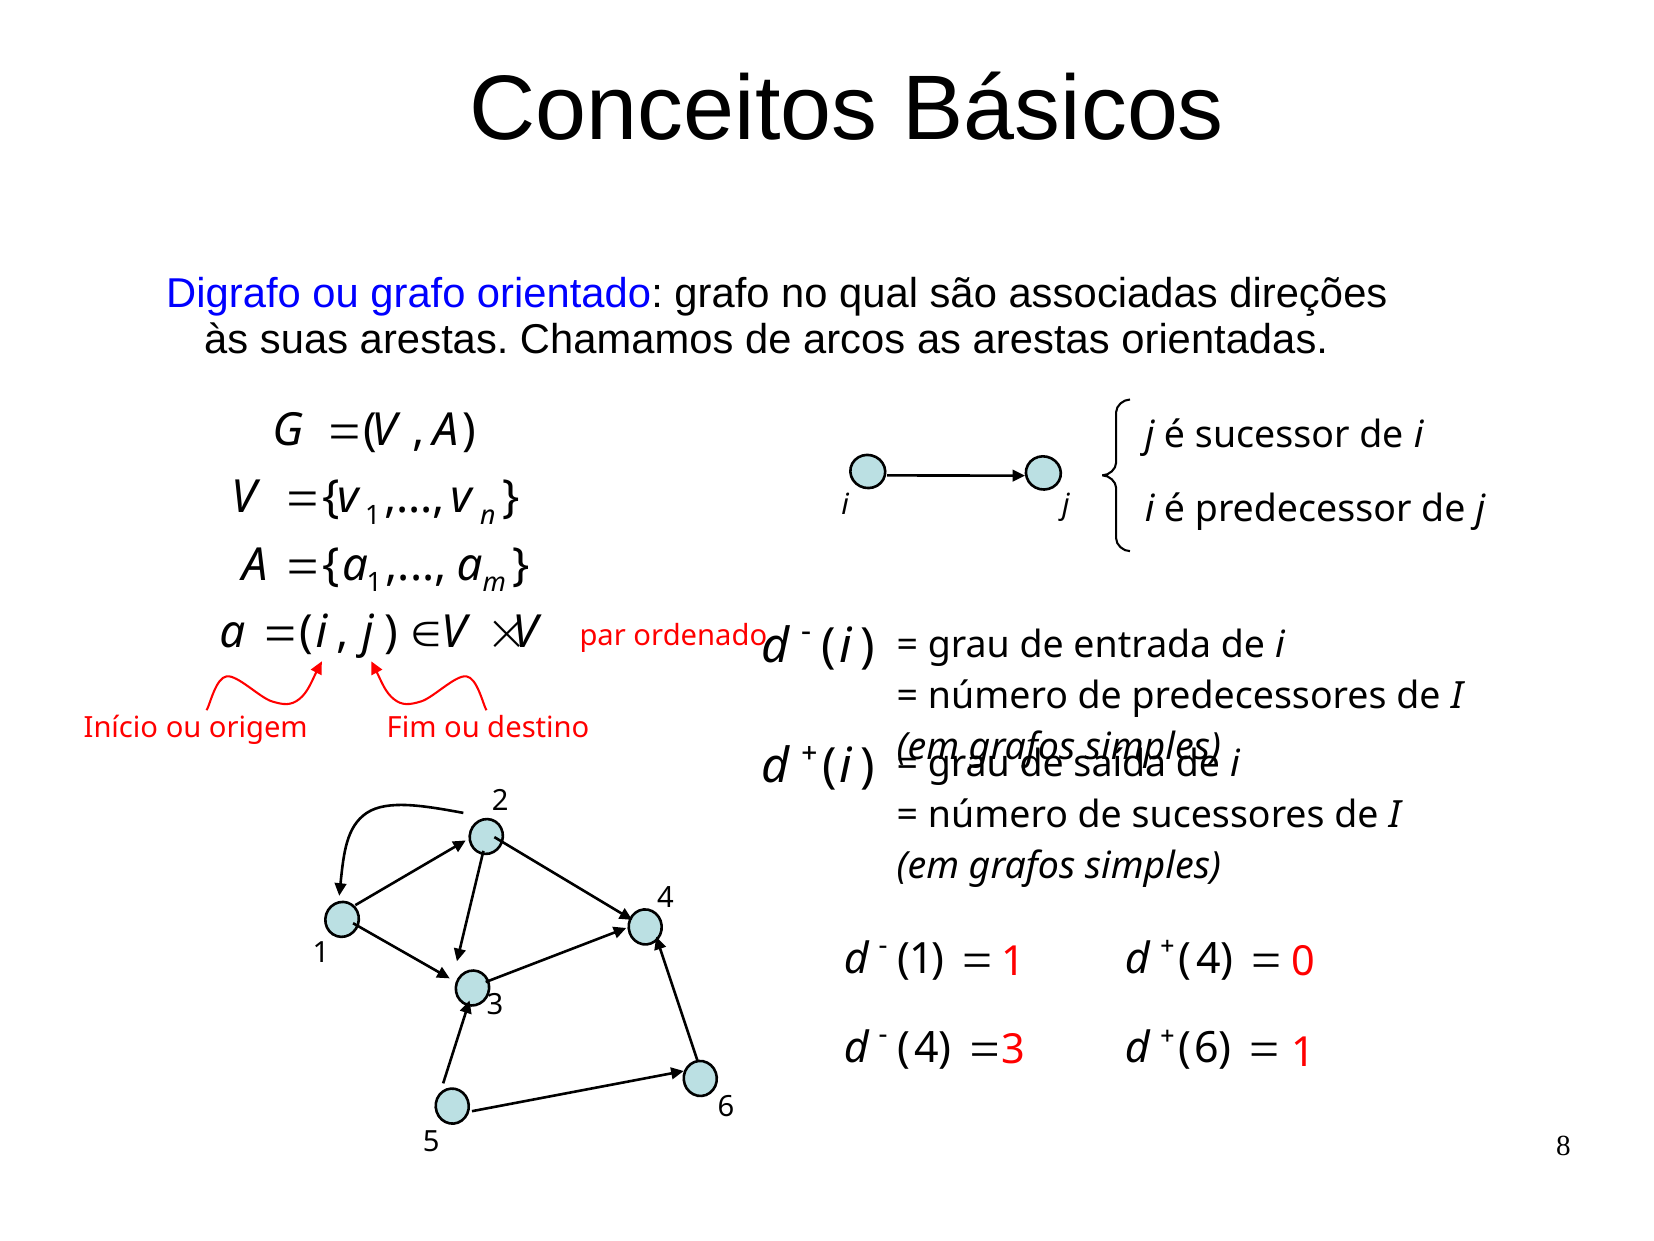

# Conceitos Básicos
Digrafo ou grafo orientado: grafo no qual são associadas direções às suas arestas. Chamamos de arcos as arestas orientadas.
par ordenado
Início ou origem
Fim ou destino
j é sucessor de i
i é predecessor de j
i
j
= grau de entrada de i
= número de predecessores de I
(em grafos simples)
= grau de saída de i
= número de sucessores de I
(em grafos simples)
2
4
1
3
6
5
1
0
3
1
8